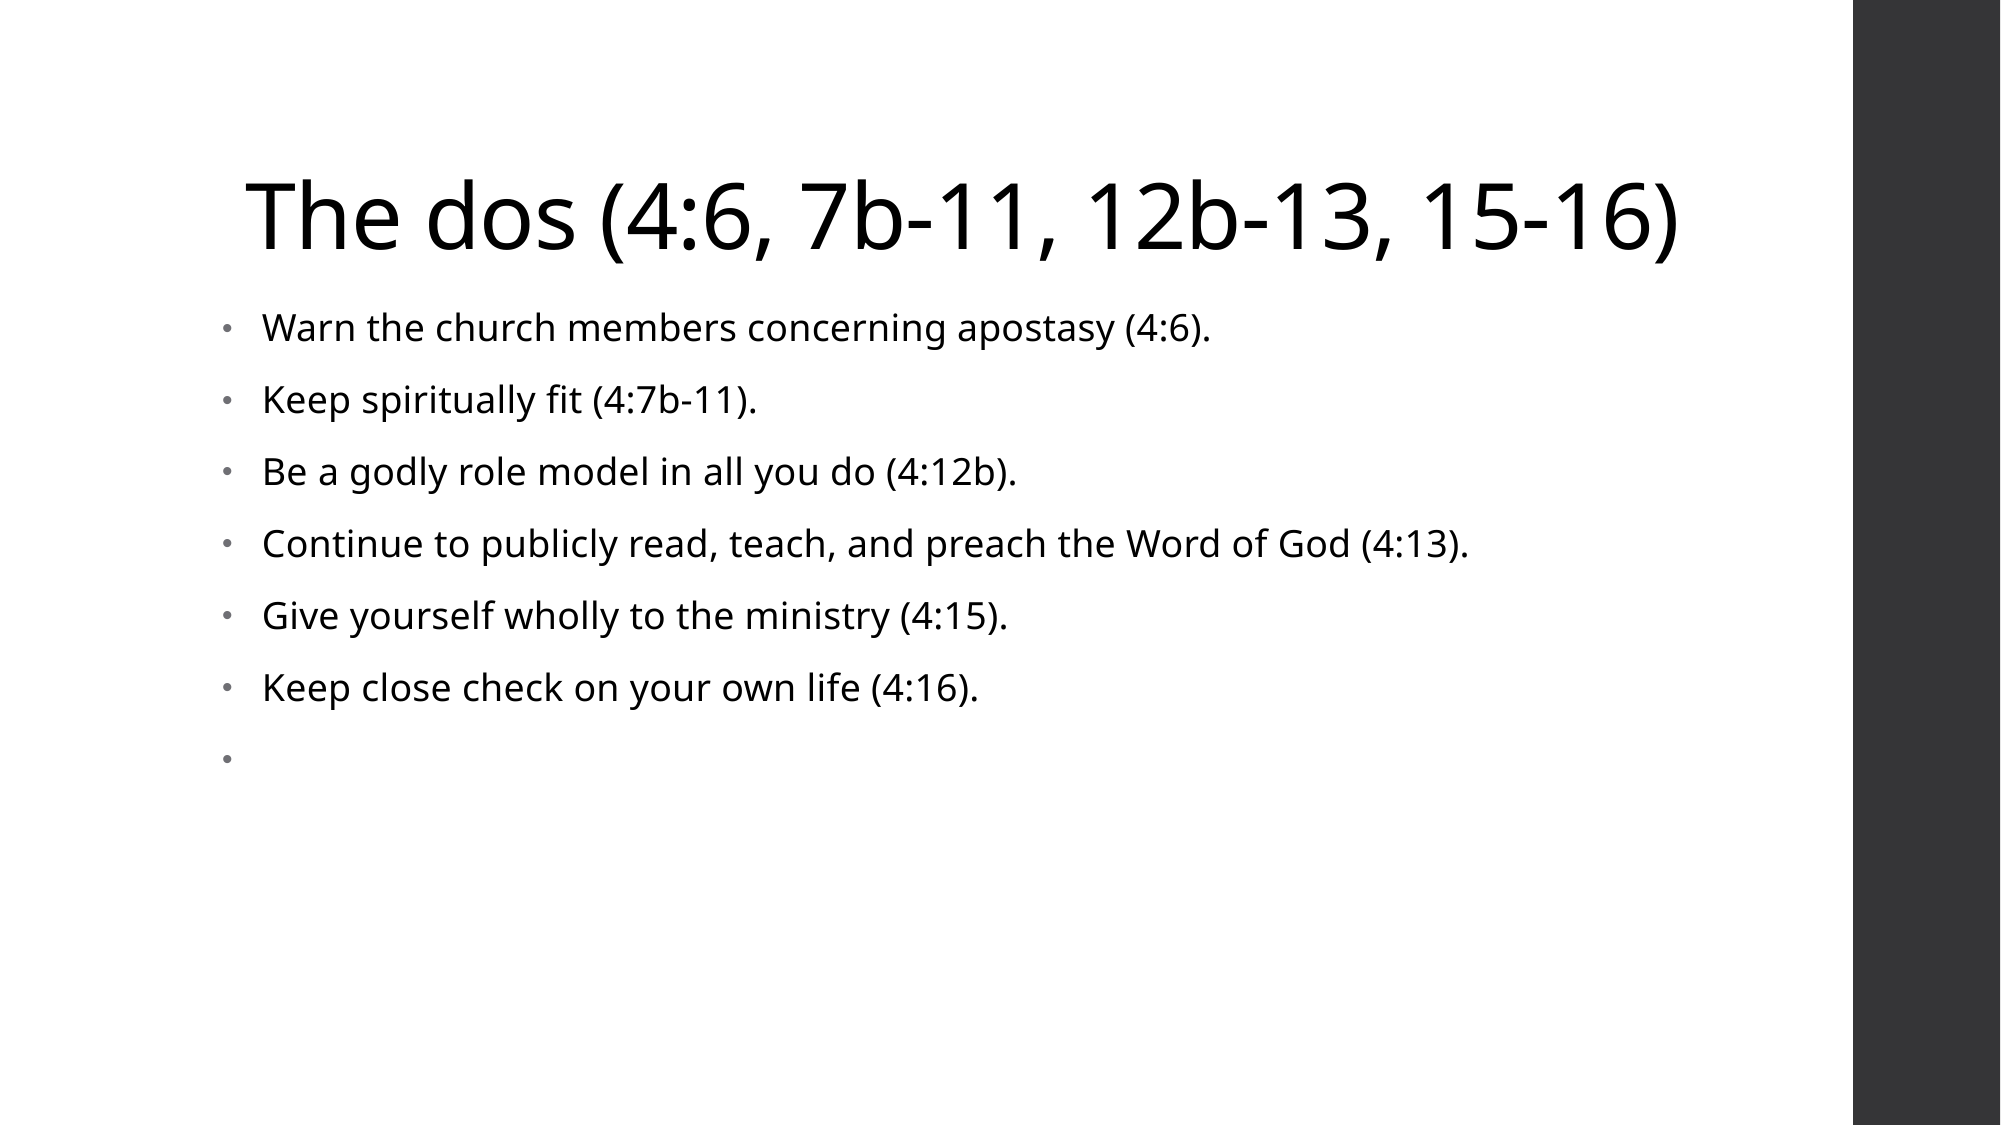

# The dos (4:6, 7b-11, 12b-13, 15-16)
 Warn the church members concerning apostasy (4:6).
 Keep spiritually fit (4:7b-11).
 Be a godly role model in all you do (4:12b).
 Continue to publicly read, teach, and preach the Word of God (4:13).
 Give yourself wholly to the ministry (4:15).
 Keep close check on your own life (4:16).